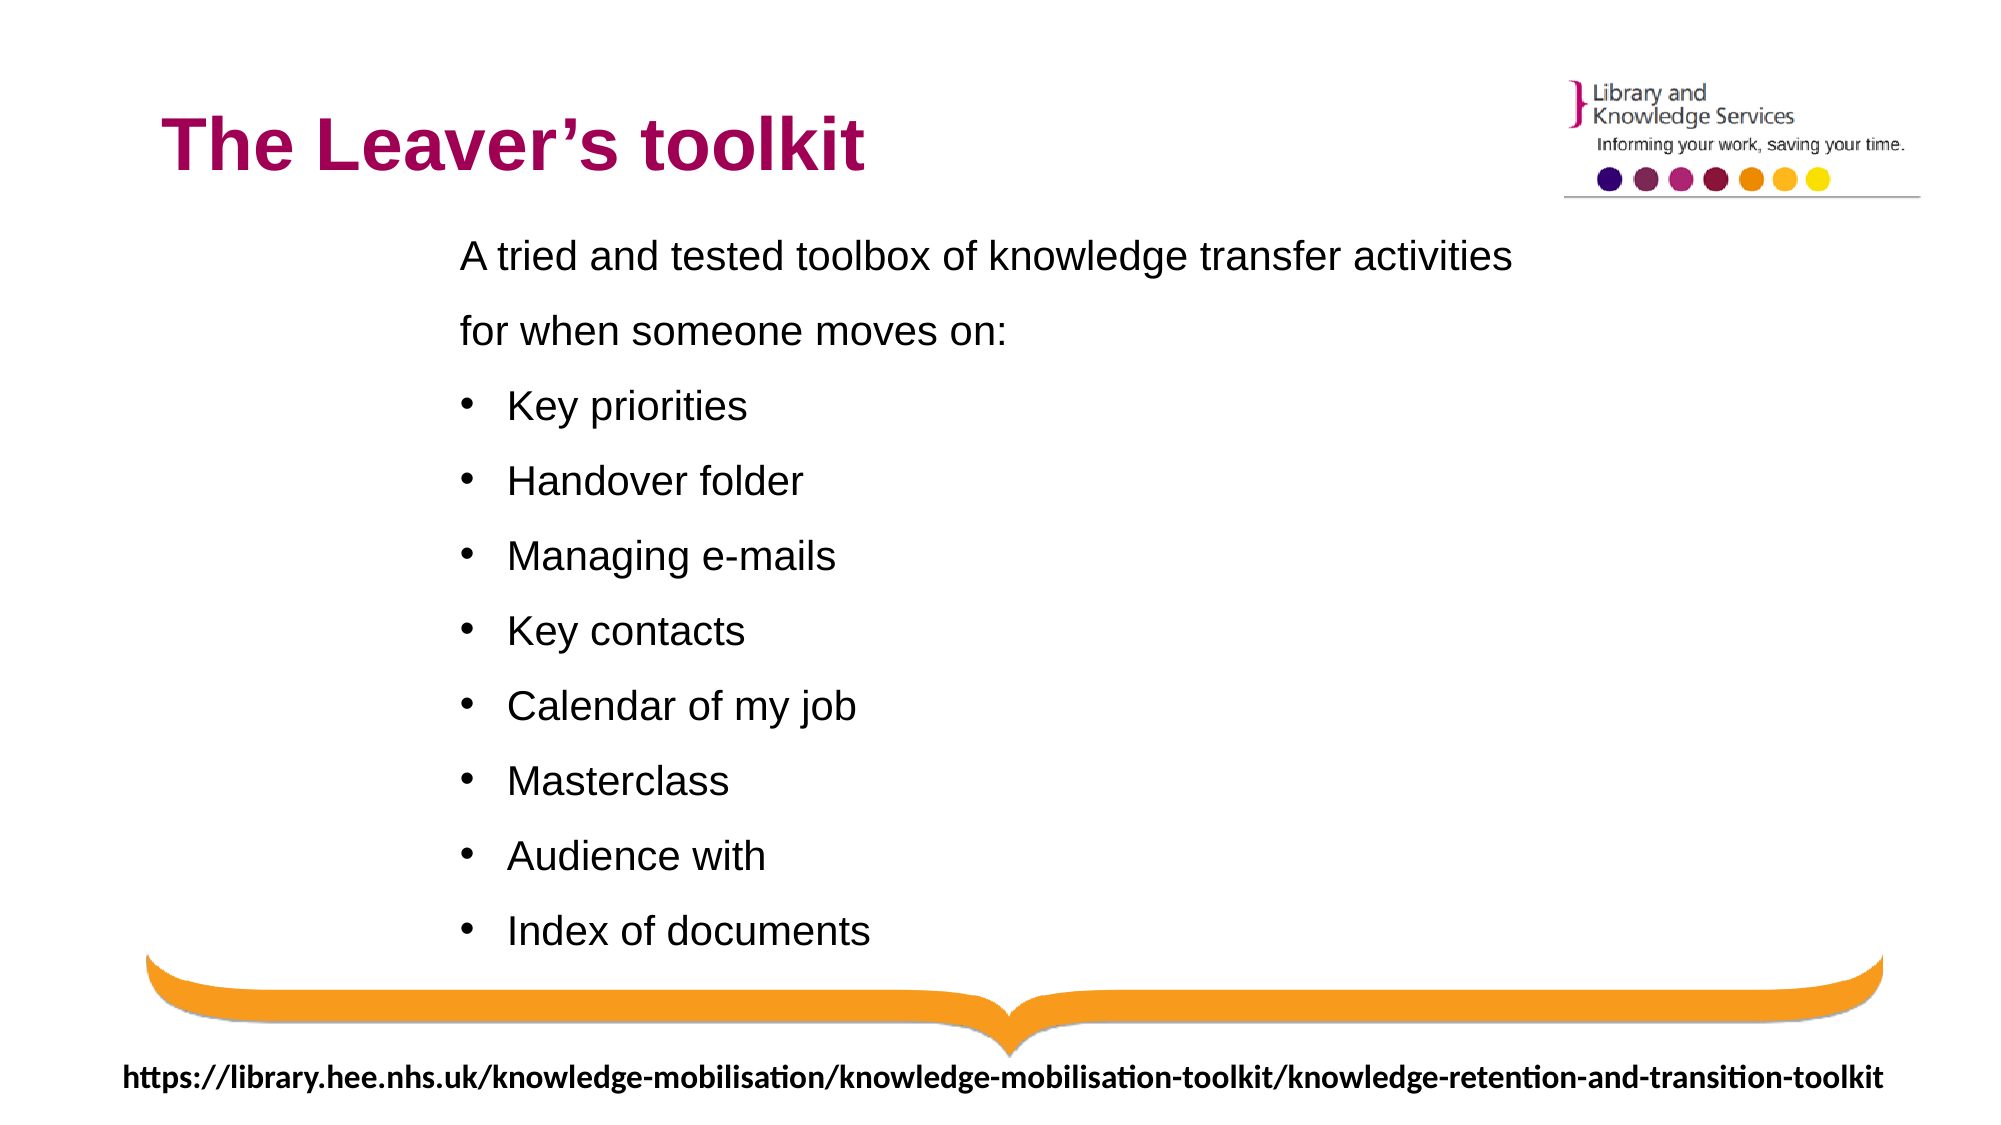

# The Leaver’s toolkit
A tried and tested toolbox of knowledge transfer activities for when someone moves on:
Key priorities
Handover folder
Managing e-mails
Key contacts
Calendar of my job
Masterclass
Audience with
Index of documents
https://library.hee.nhs.uk/knowledge-mobilisation/knowledge-mobilisation-toolkit/knowledge-retention-and-transition-toolkit